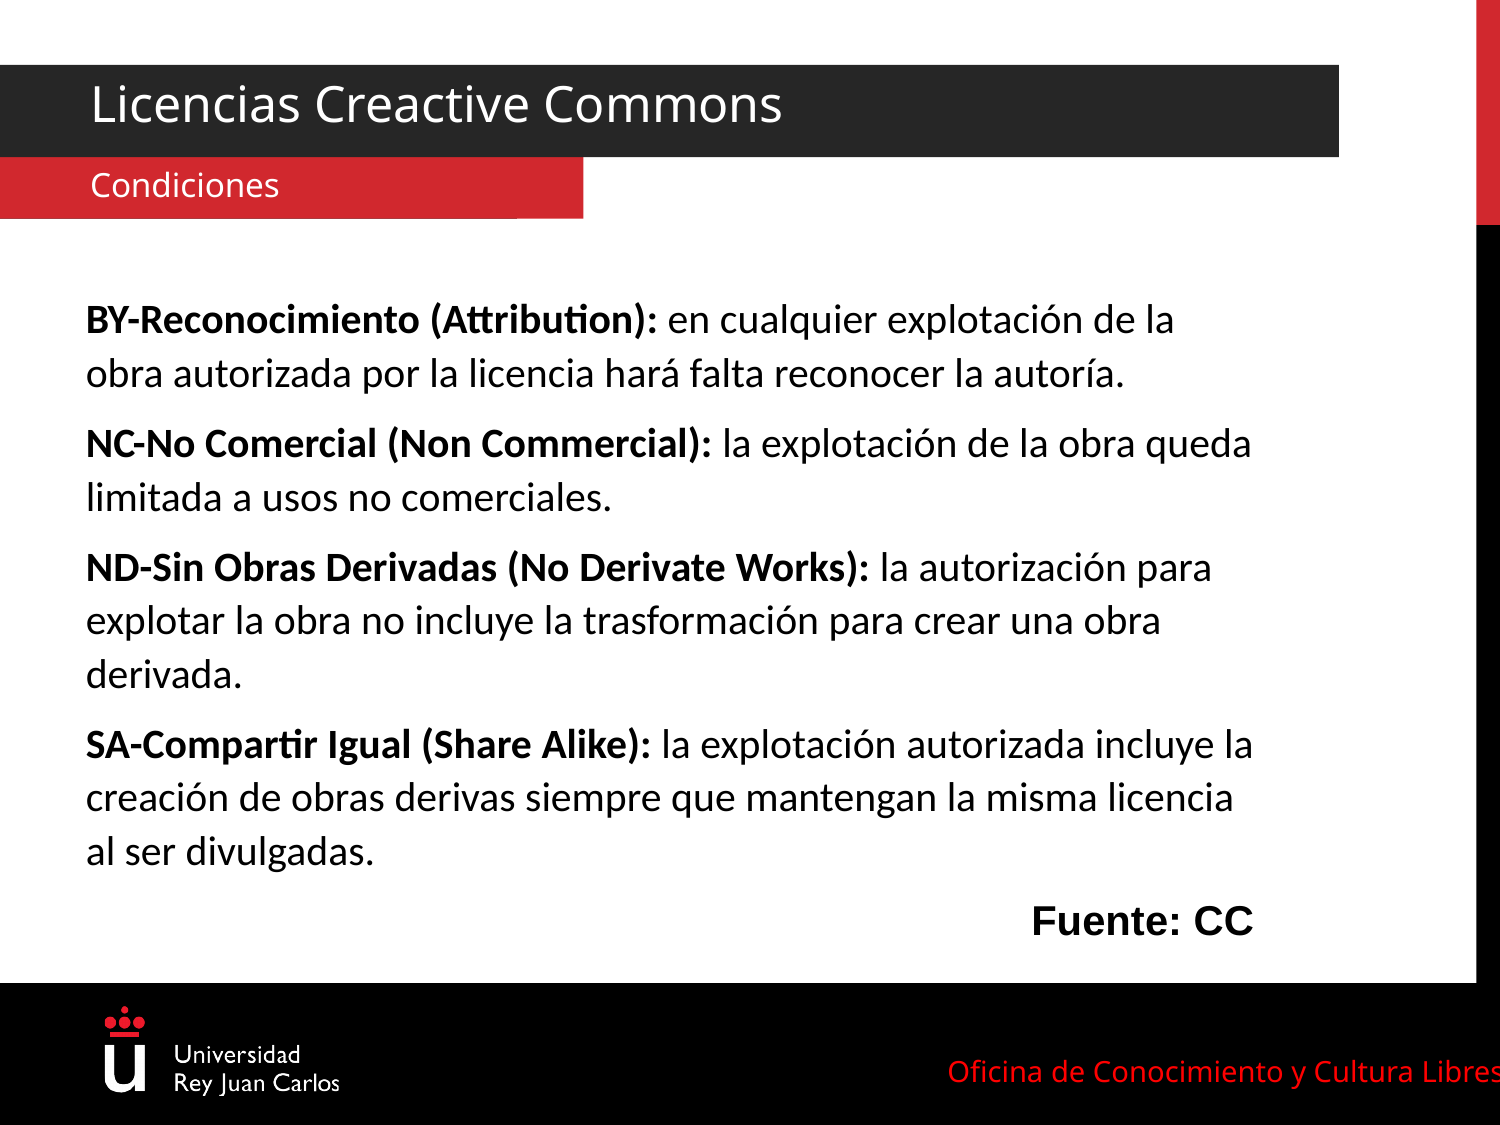

Licencias Creactive Commons
# 1. CAMPUS DE MÓSTOLES
	Subtítulo 1
	Condiciones
BY-Reconocimiento (Attribution): en cualquier explotación de la obra autorizada por la licencia hará falta reconocer la autoría.
NC-No Comercial (Non Commercial): la explotación de la obra queda limitada a usos no comerciales.
ND-Sin Obras Derivadas (No Derivate Works): la autorización para explotar la obra no incluye la trasformación para crear una obra derivada.
SA-Compartir Igual (Share Alike): la explotación autorizada incluye la creación de obras derivas siempre que mantengan la misma licencia al ser divulgadas.
Fuente: CC
Oficina de Conocimiento y Cultura Libres